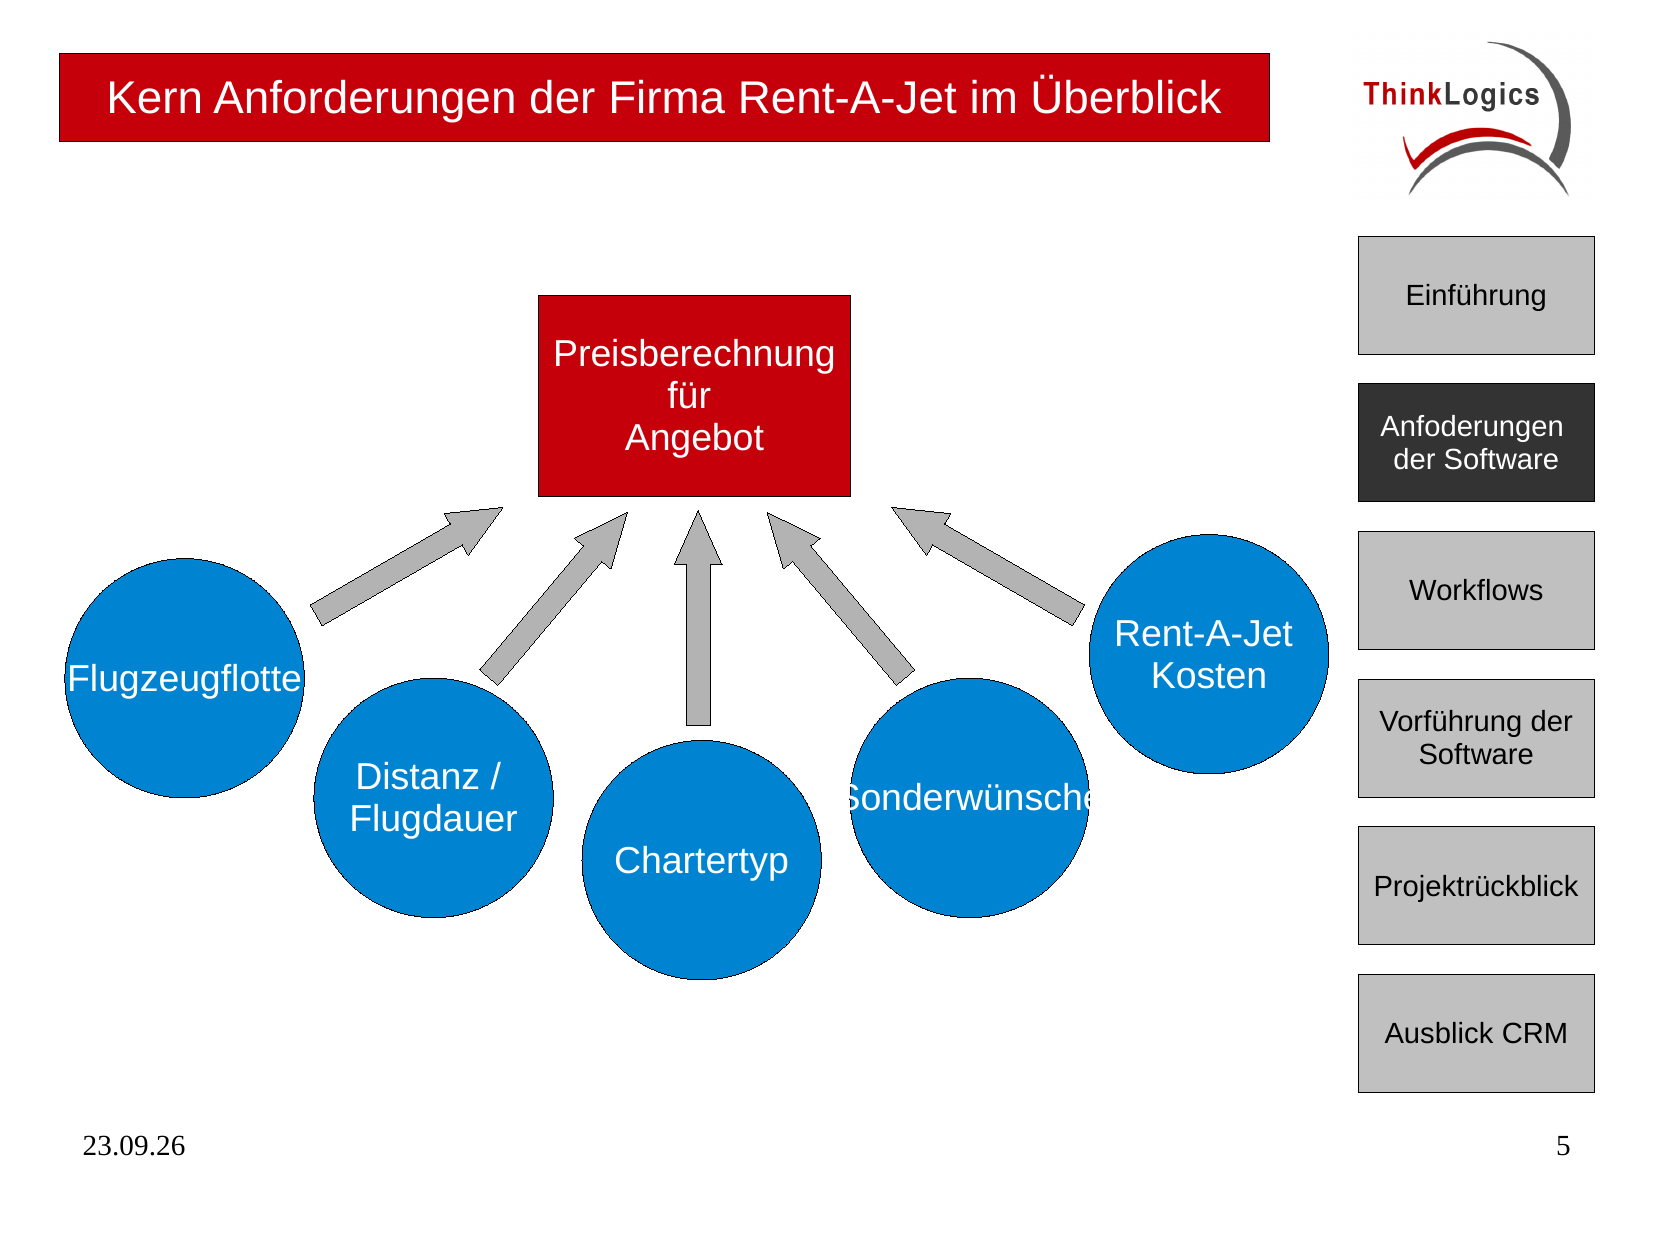

Kern Anforderungen der Firma Rent-A-Jet im Überblick
Einführung
Preisberechnung
für
Angebot
Anfoderungen
der Software
Workflows
Rent-A-Jet
Kosten
Flugzeugflotte
Distanz /
Flugdauer
Sonderwünsche
Vorführung der
Software
Chartertyp
Projektrückblick
Ausblick CRM
5